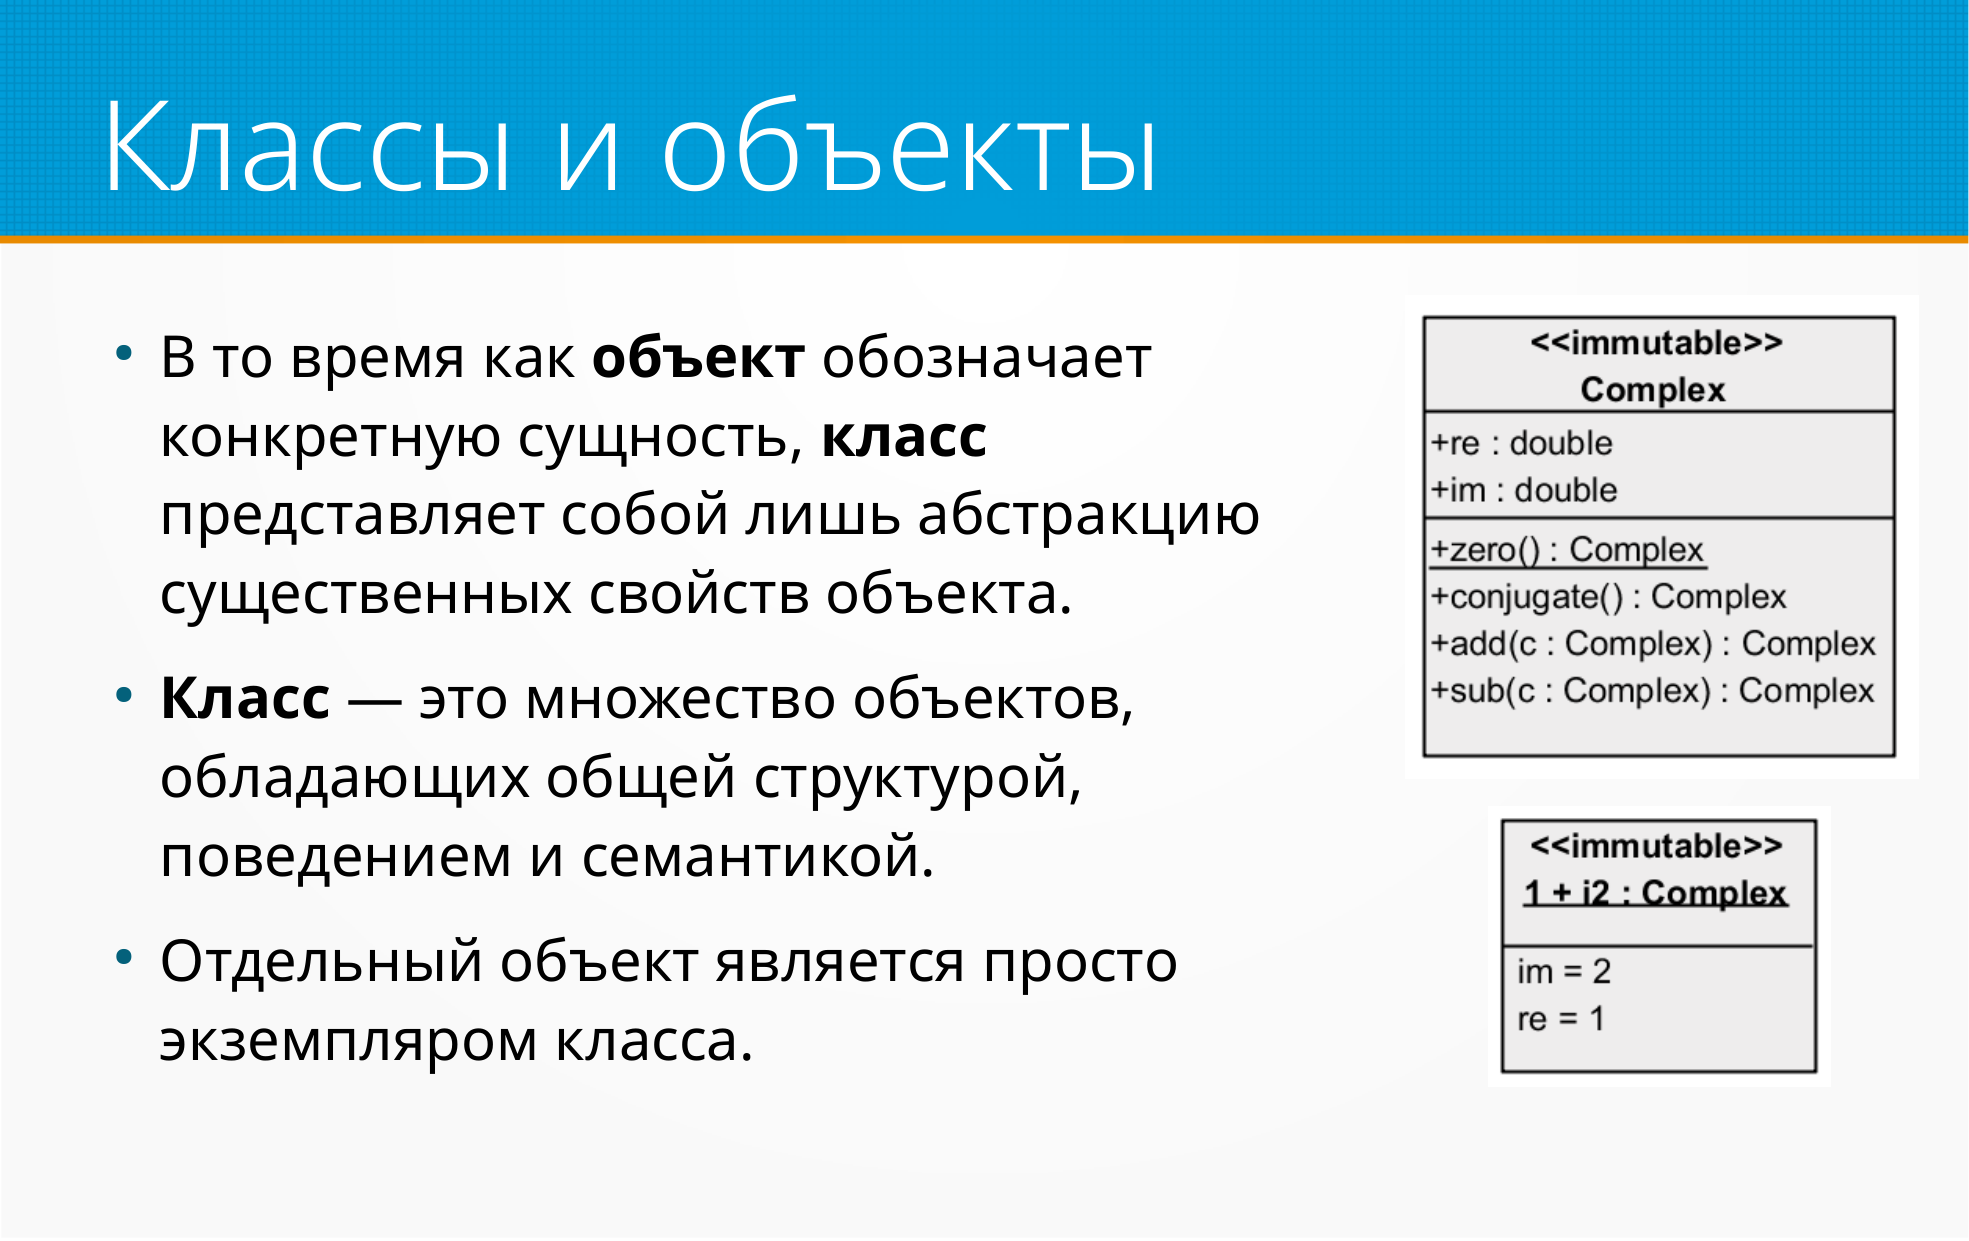

# Классы и объекты
В то время как объект обозначает конкретную сущность, класс представляет собой лишь абстракцию существенных свойств объекта.
Класс — это множество объектов, обладающих общей структурой, поведением и семантикой.
Отдельный объект является просто экземпляром класса.